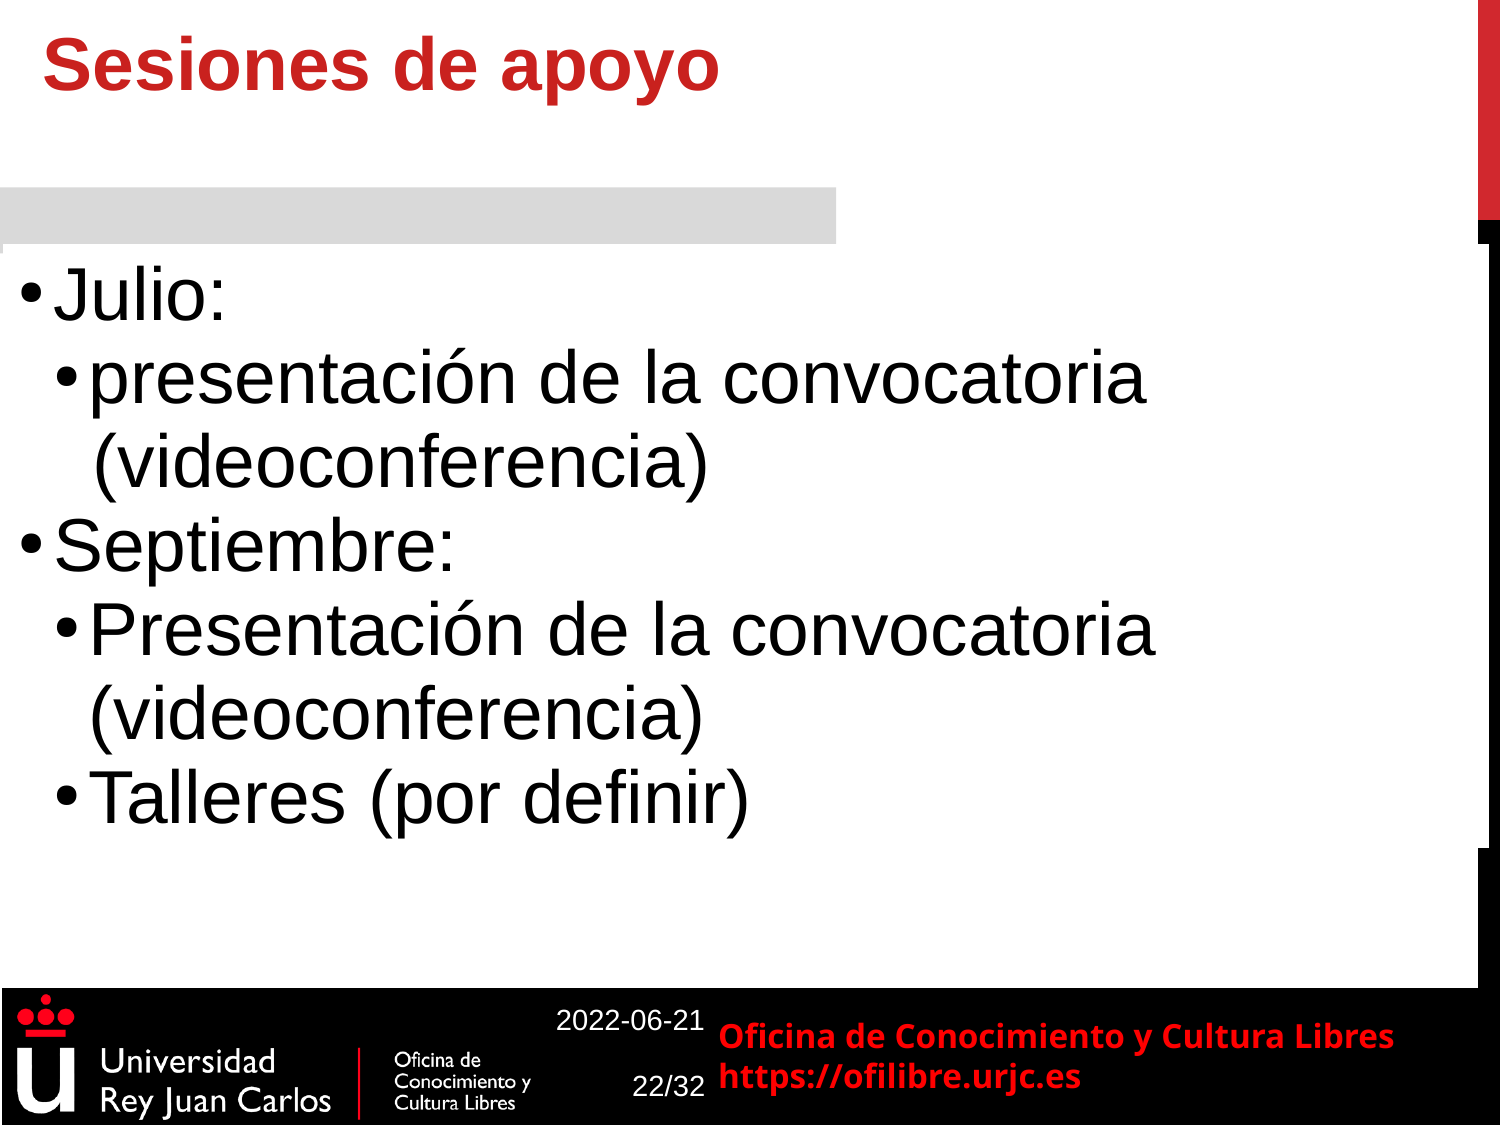

#
Sesiones de apoyo
Julio:
presentación de la convocatoria
	(videoconferencia)
Septiembre:
Presentación de la convocatoria (videoconferencia)
Talleres (por definir)